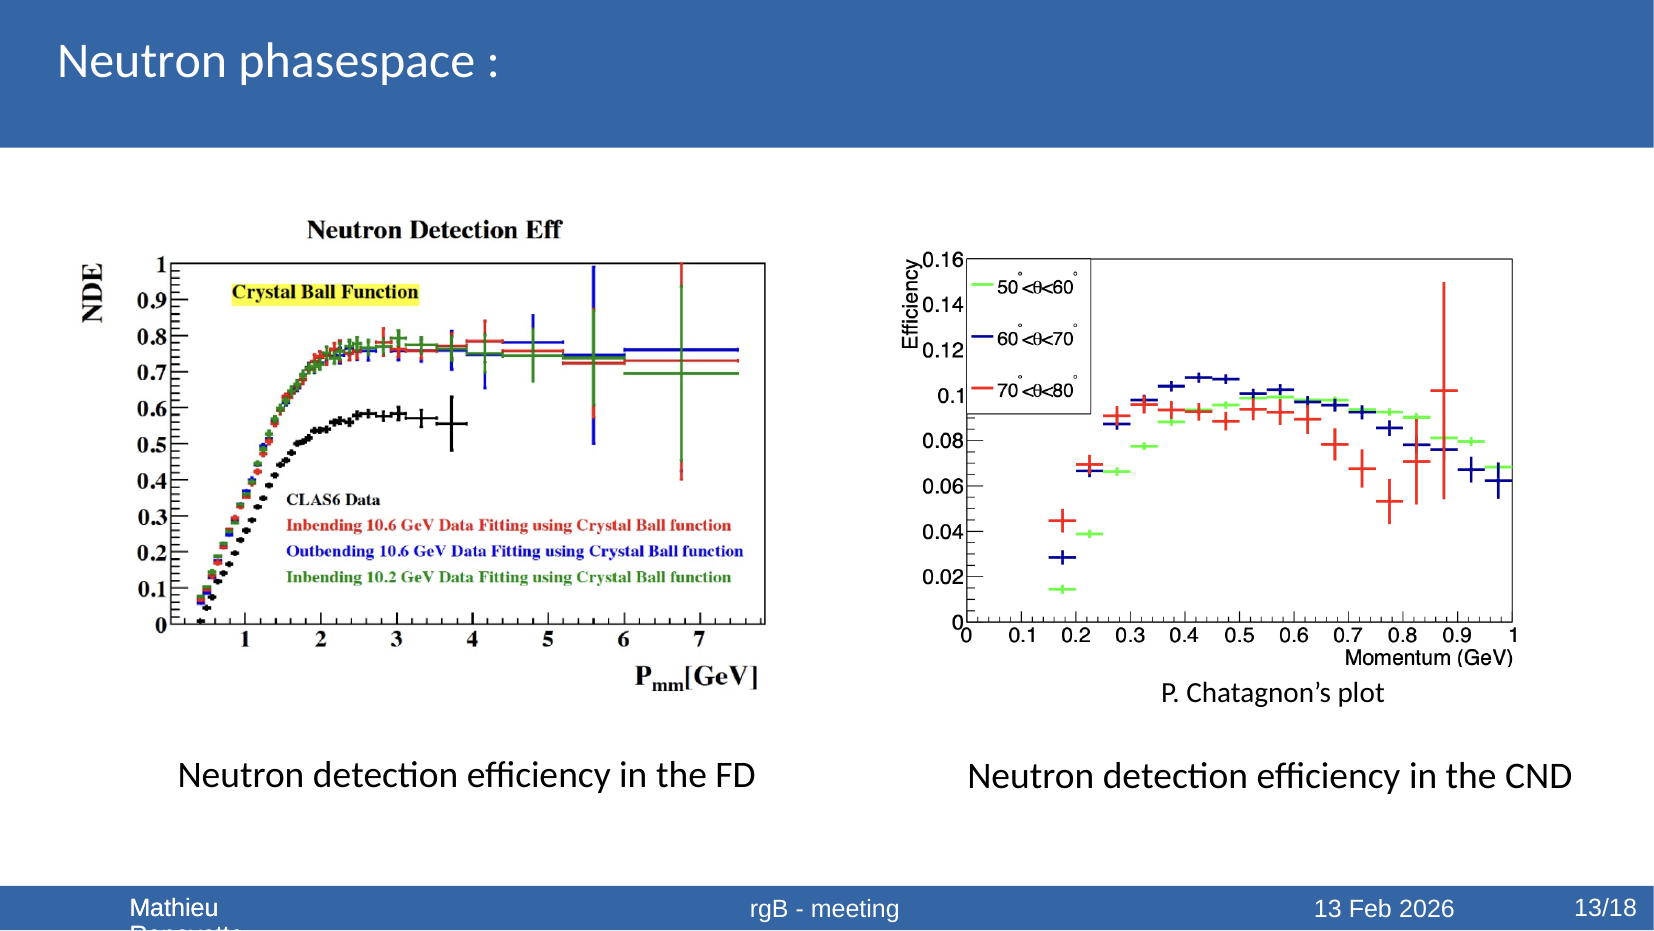

Neutron phasespace :
P. Chatagnon’s plot
Neutron detection efficiency in the FD
Neutron detection efficiency in the CND
Mathieu Ronayette
13/18
Mathieu Ronayette
rgB - meeting
13 Feb 2026